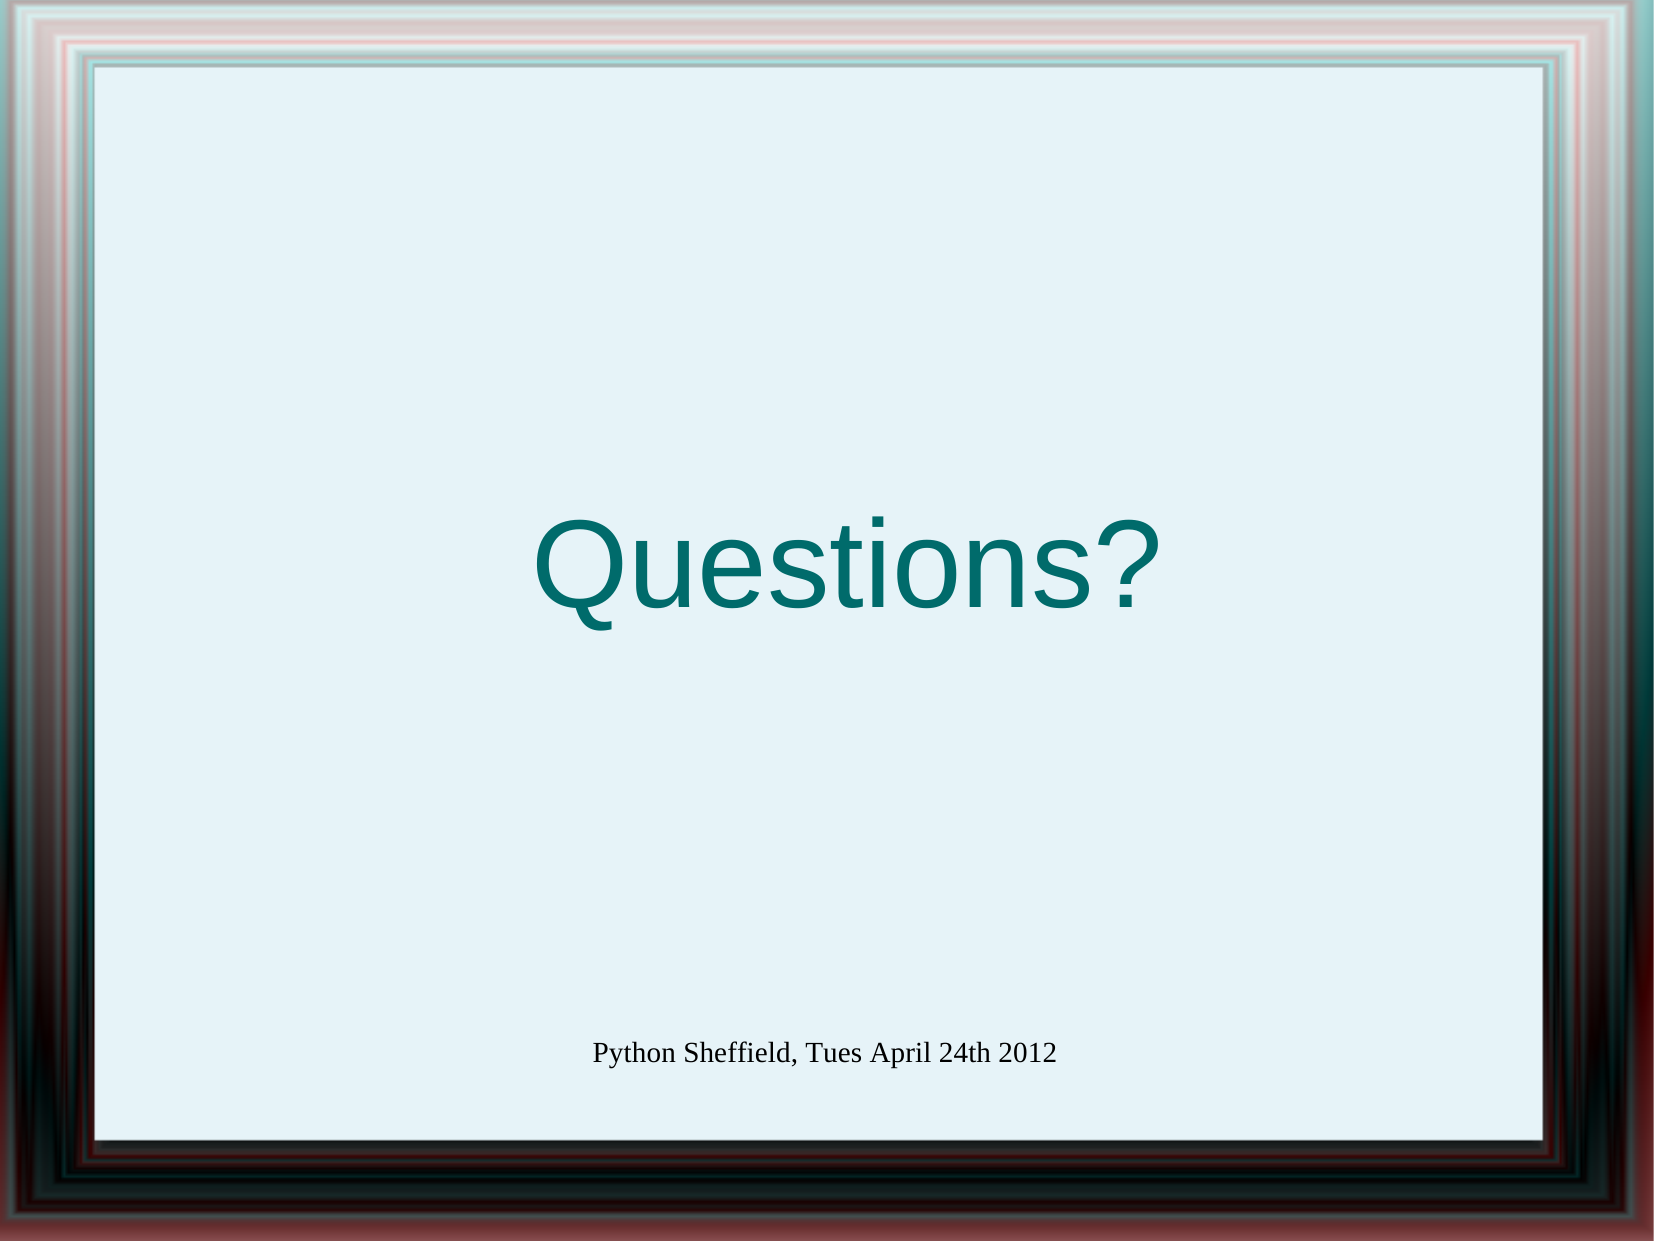

# Questions?
Python Sheffield, Tues April 24th 2012